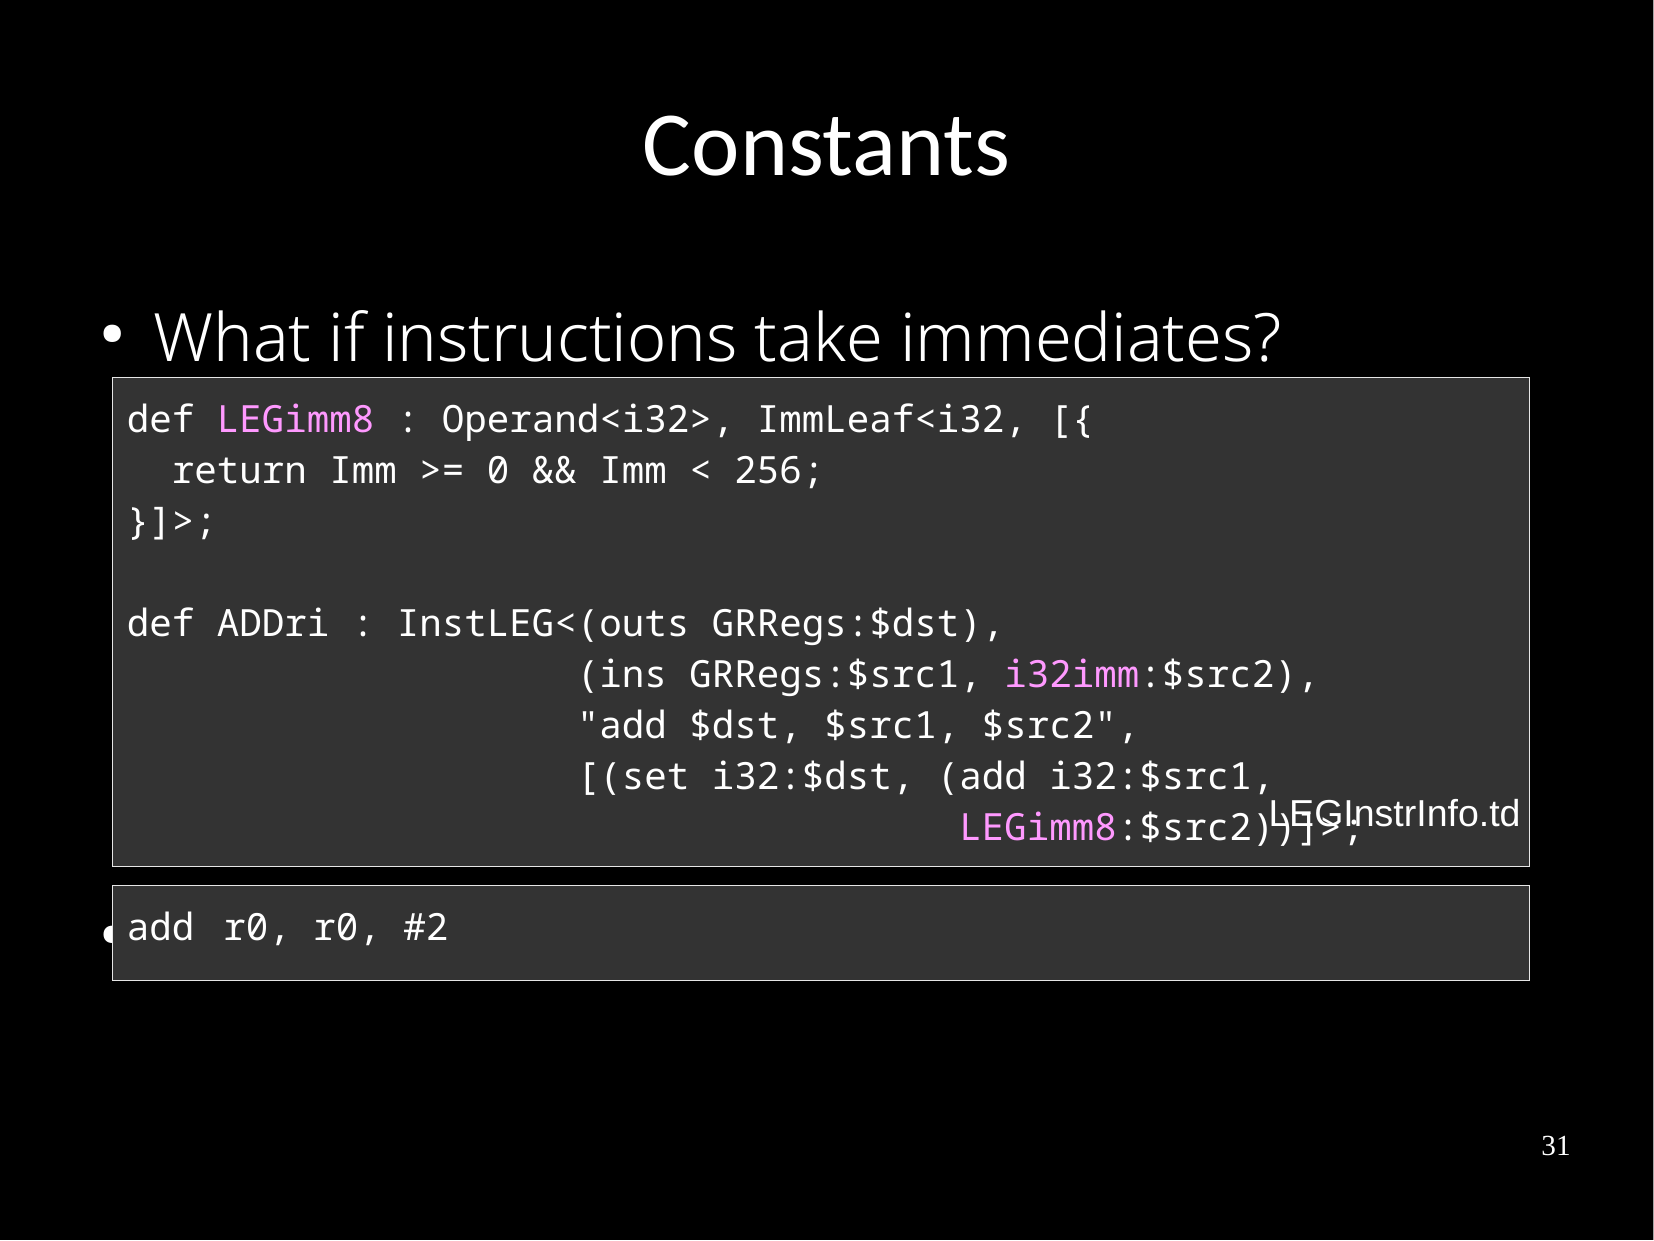

# Constants
What if instructions take immediates?
The same example now compiles to:
def LEGimm8 : Operand<i32>, ImmLeaf<i32, [{
 return Imm >= 0 && Imm < 256;
}]>;
def ADDri : InstLEG<(outs GRRegs:$dst),
 (ins GRRegs:$src1, i32imm:$src2),
 "add $dst, $src1, $src2",
 [(set i32:$dst, (add i32:$src1,
 LEGimm8:$src2))]>;
LEGInstrInfo.td
add	 r0, r0, #2
31